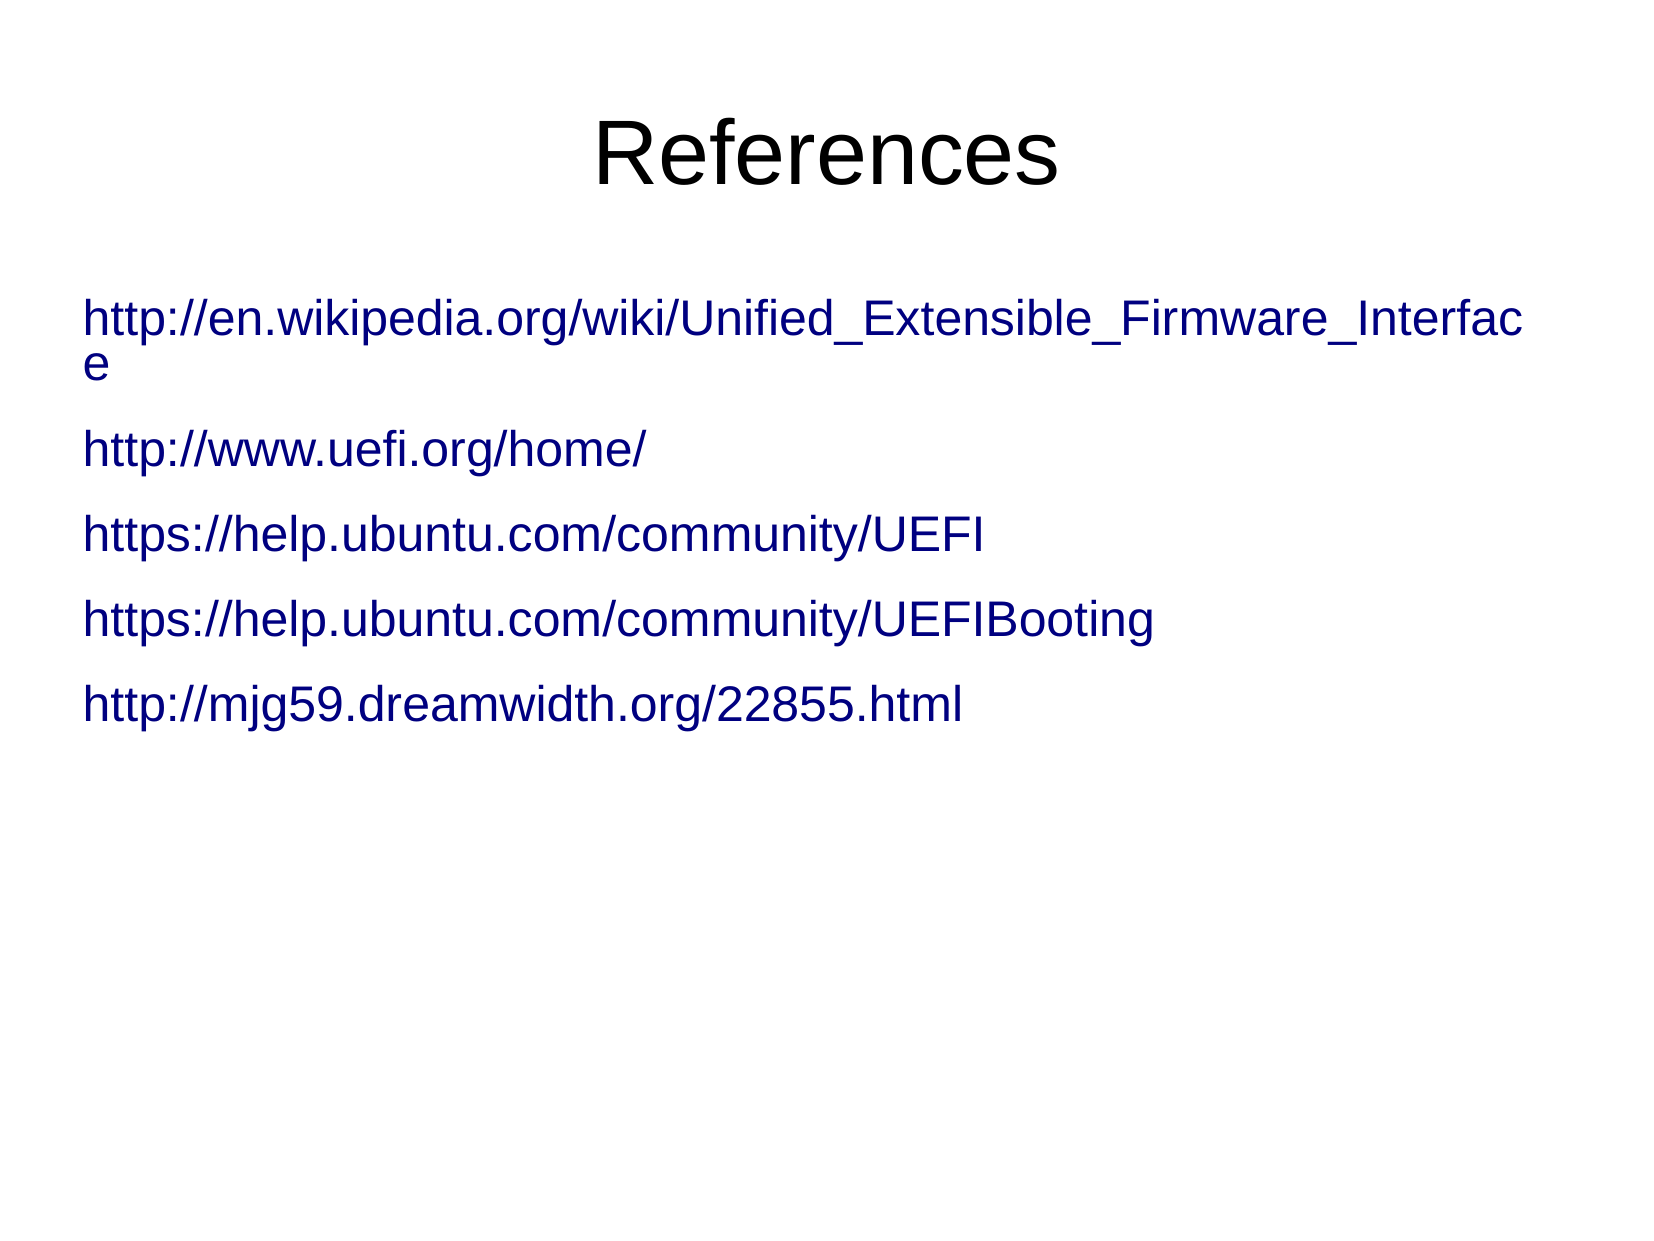

# References
http://en.wikipedia.org/wiki/Unified_Extensible_Firmware_Interface
http://www.uefi.org/home/
https://help.ubuntu.com/community/UEFI
https://help.ubuntu.com/community/UEFIBooting
http://mjg59.dreamwidth.org/22855.html